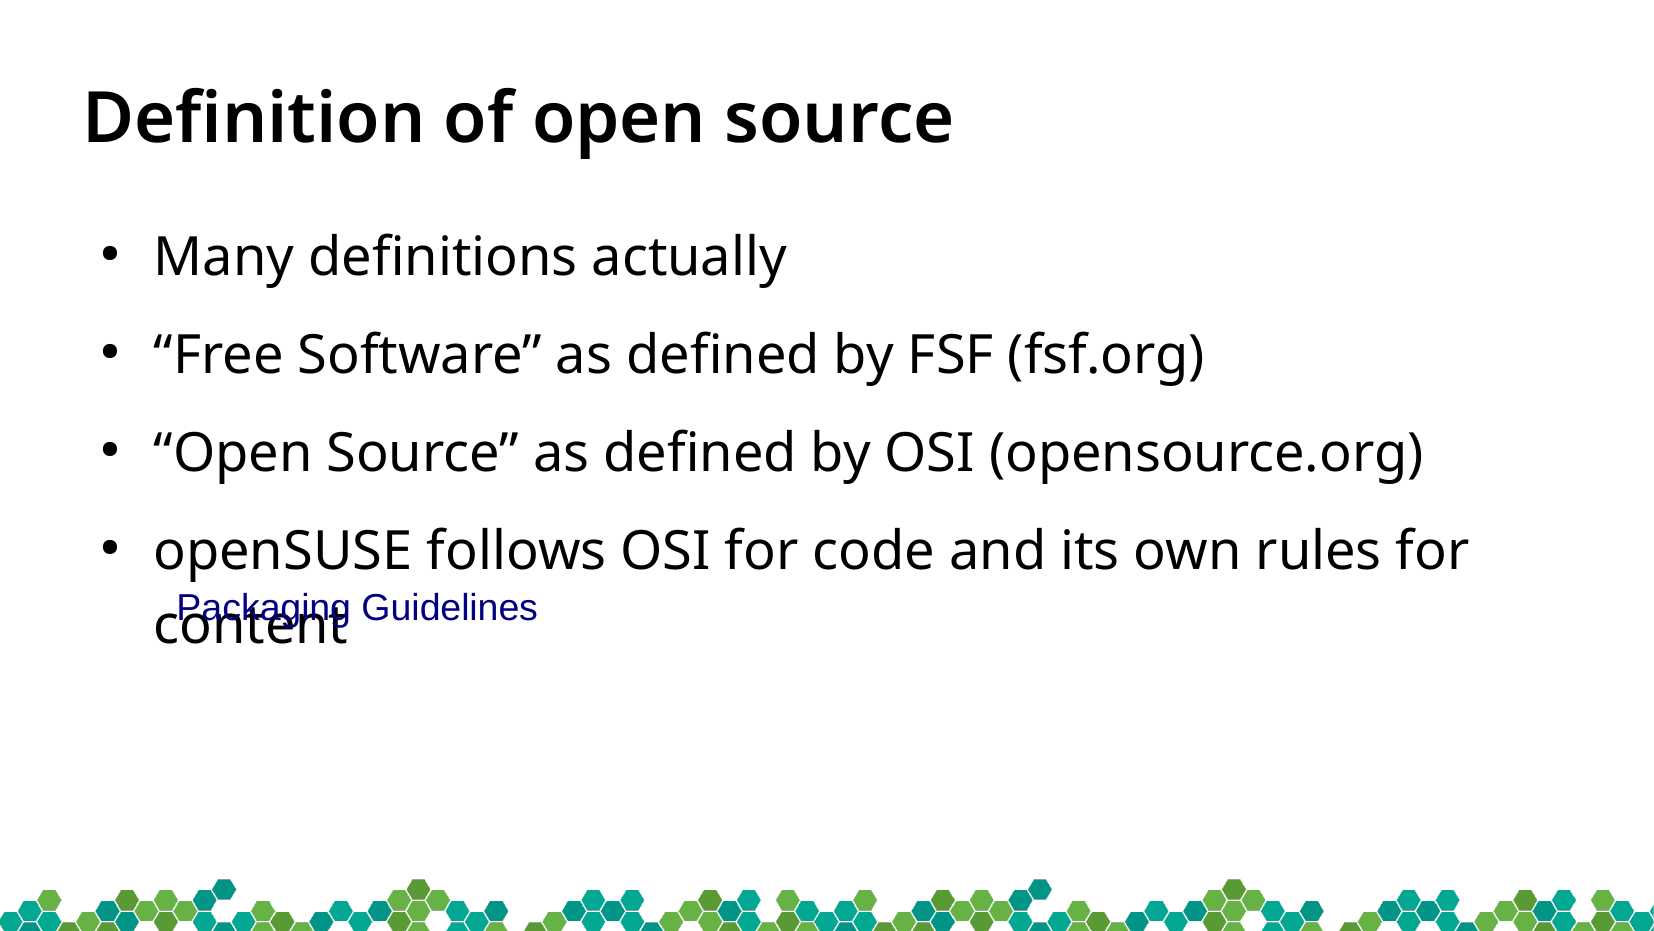

# Definition of open source
Many definitions actually
“Free Software” as defined by FSF (fsf.org)
“Open Source” as defined by OSI (opensource.org)
openSUSE follows OSI for code and its own rules for content
Packaging Guidelines